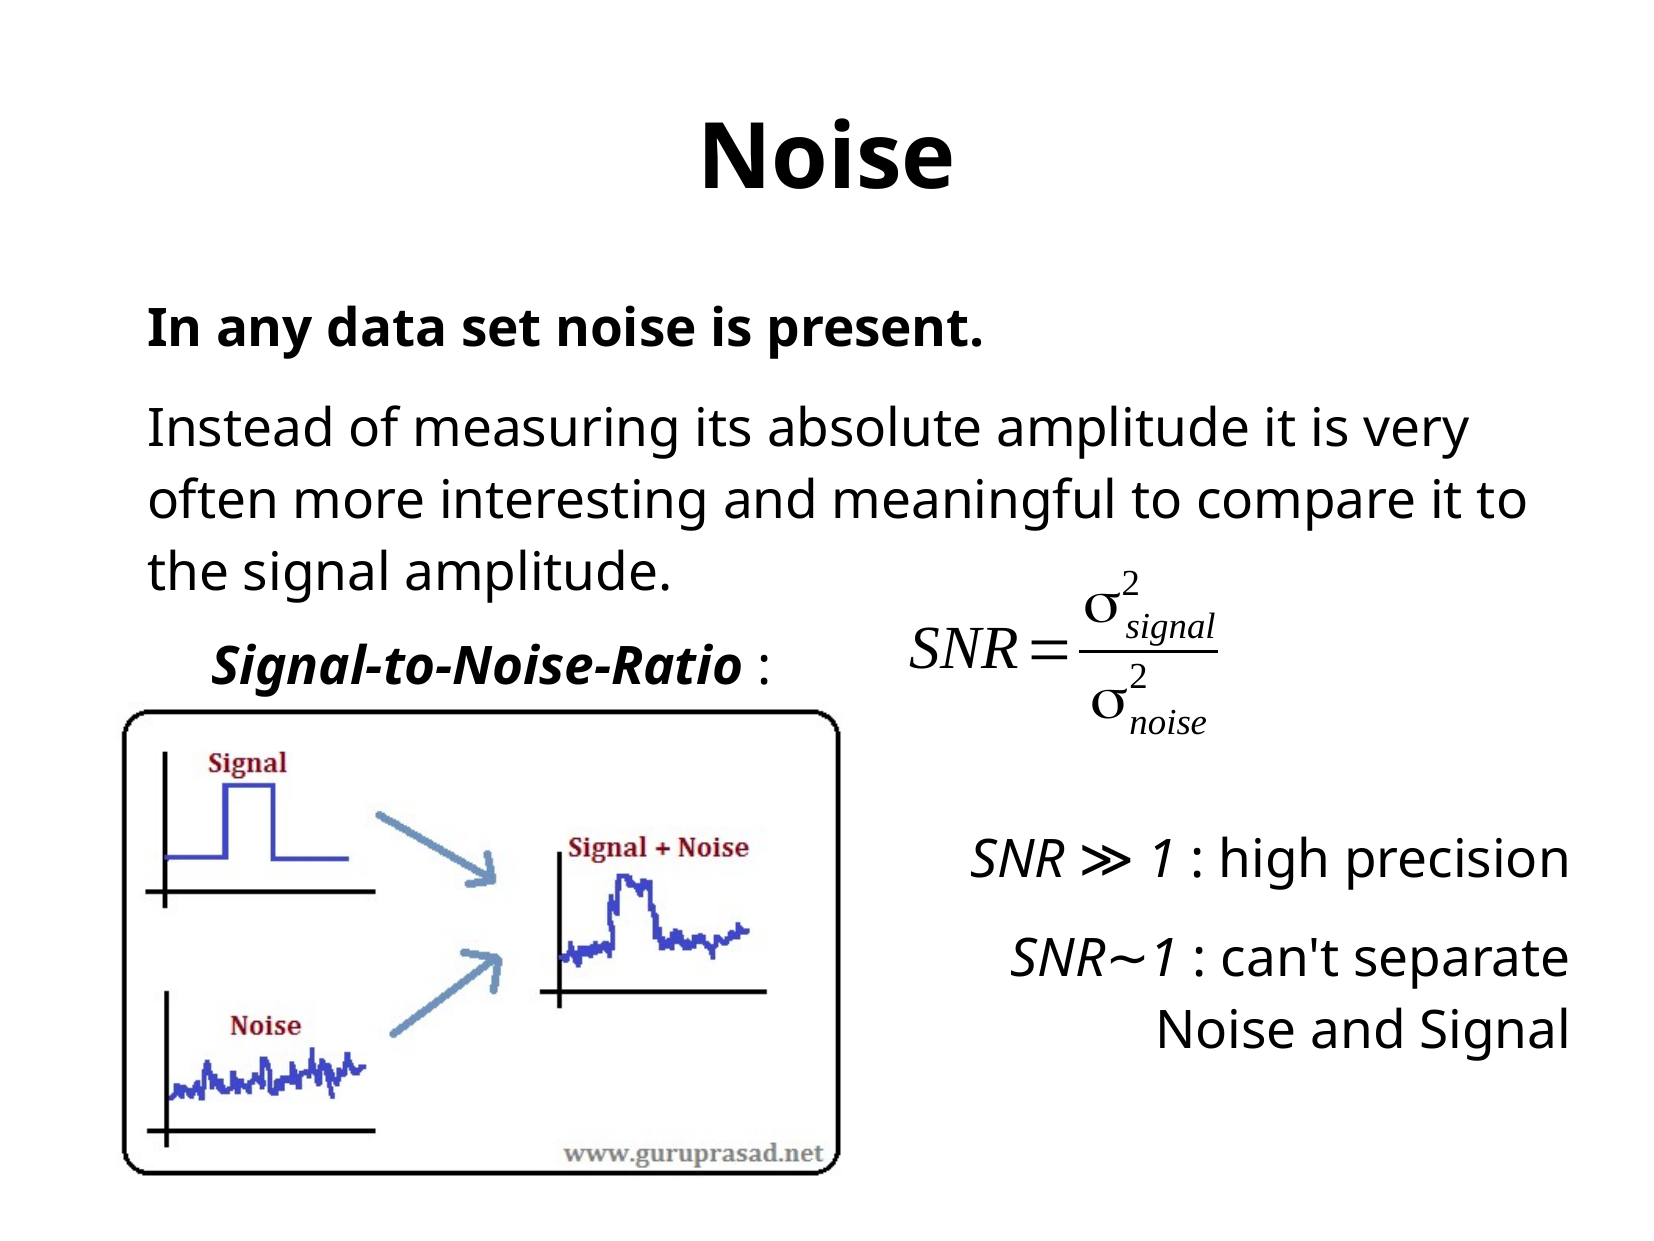

# Noise
In any data set noise is present.
Instead of measuring its absolute amplitude it is very often more interesting and meaningful to compare it to the signal amplitude.
Signal-to-Noise-Ratio :
SNR ≫ 1 : high precision
 SNR∼1 : can't separate
Noise and Signal